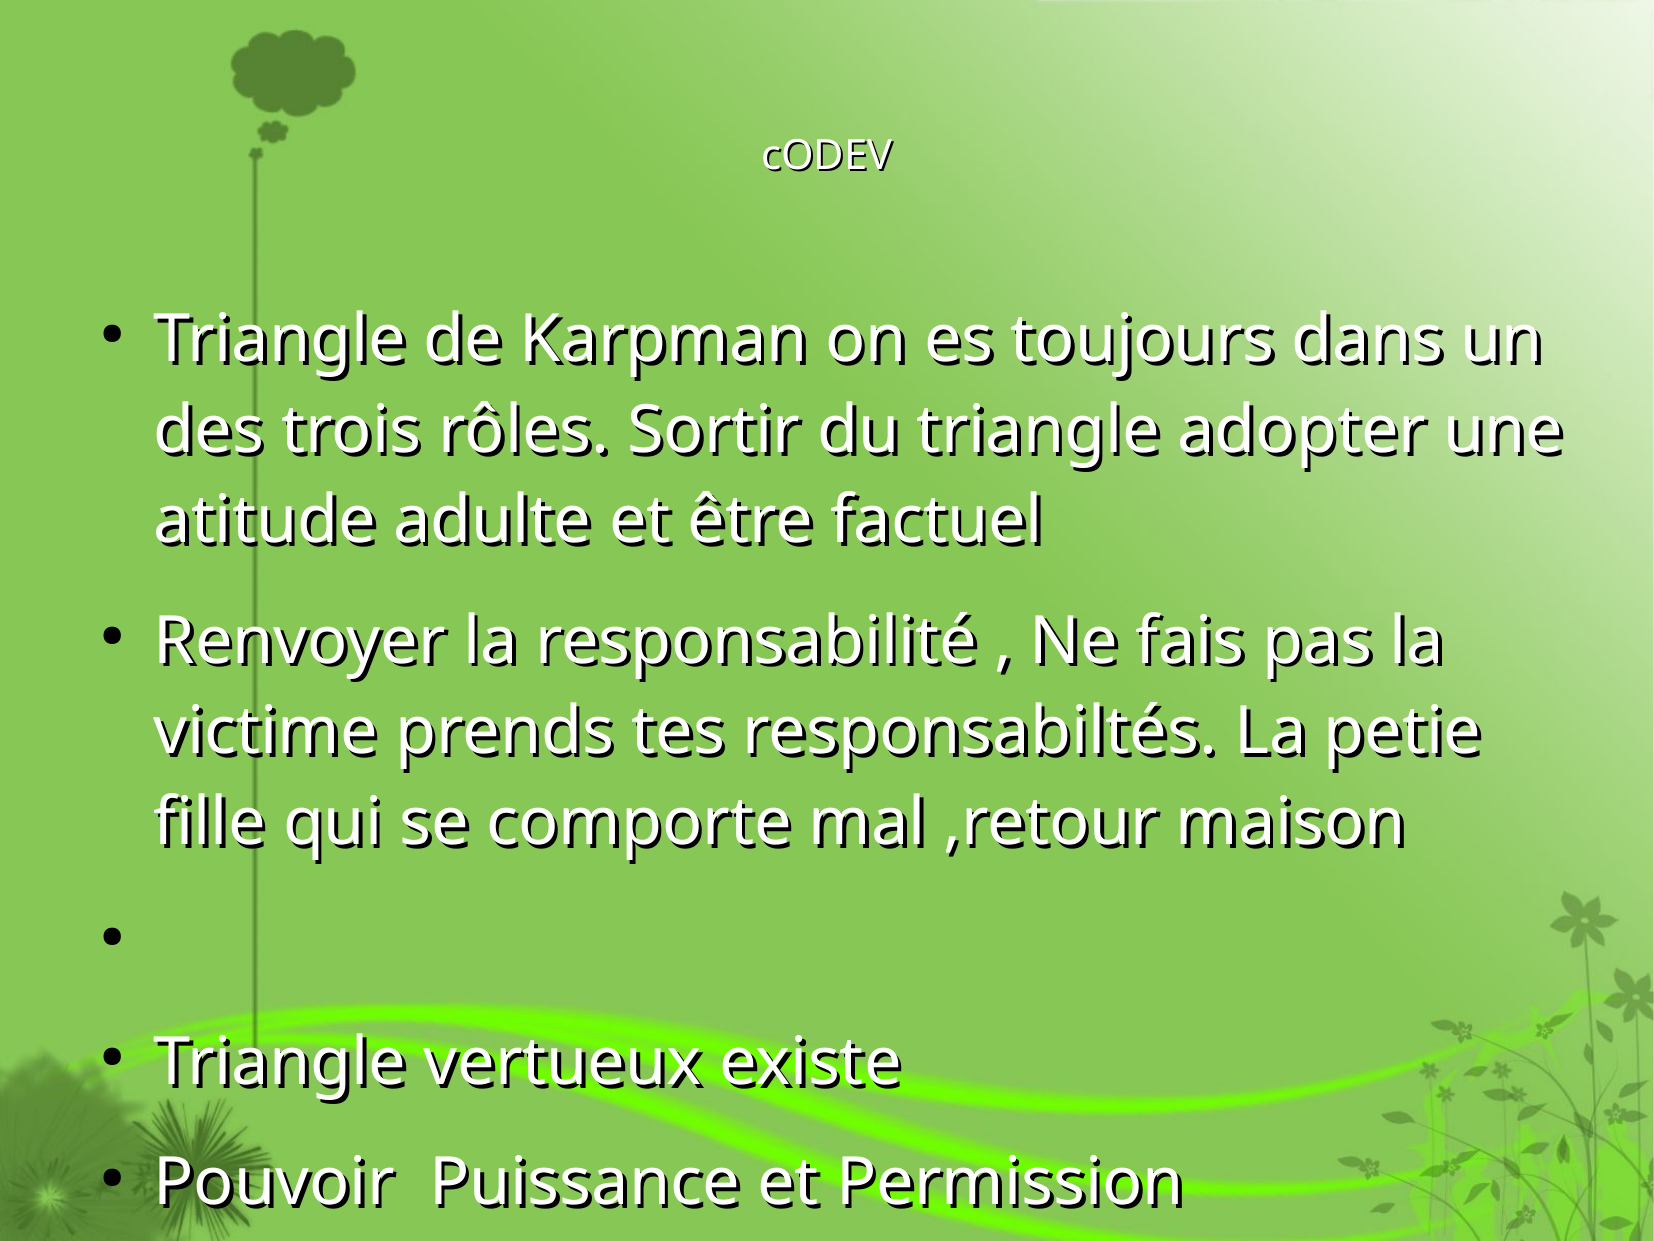

# cODEV
Triangle de Karpman on es toujours dans un des trois rôles. Sortir du triangle adopter une atitude adulte et être factuel
Renvoyer la responsabilité , Ne fais pas la victime prends tes responsabiltés. La petie fille qui se comporte mal ,retour maison
Triangle vertueux existe
Pouvoir Puissance et Permission